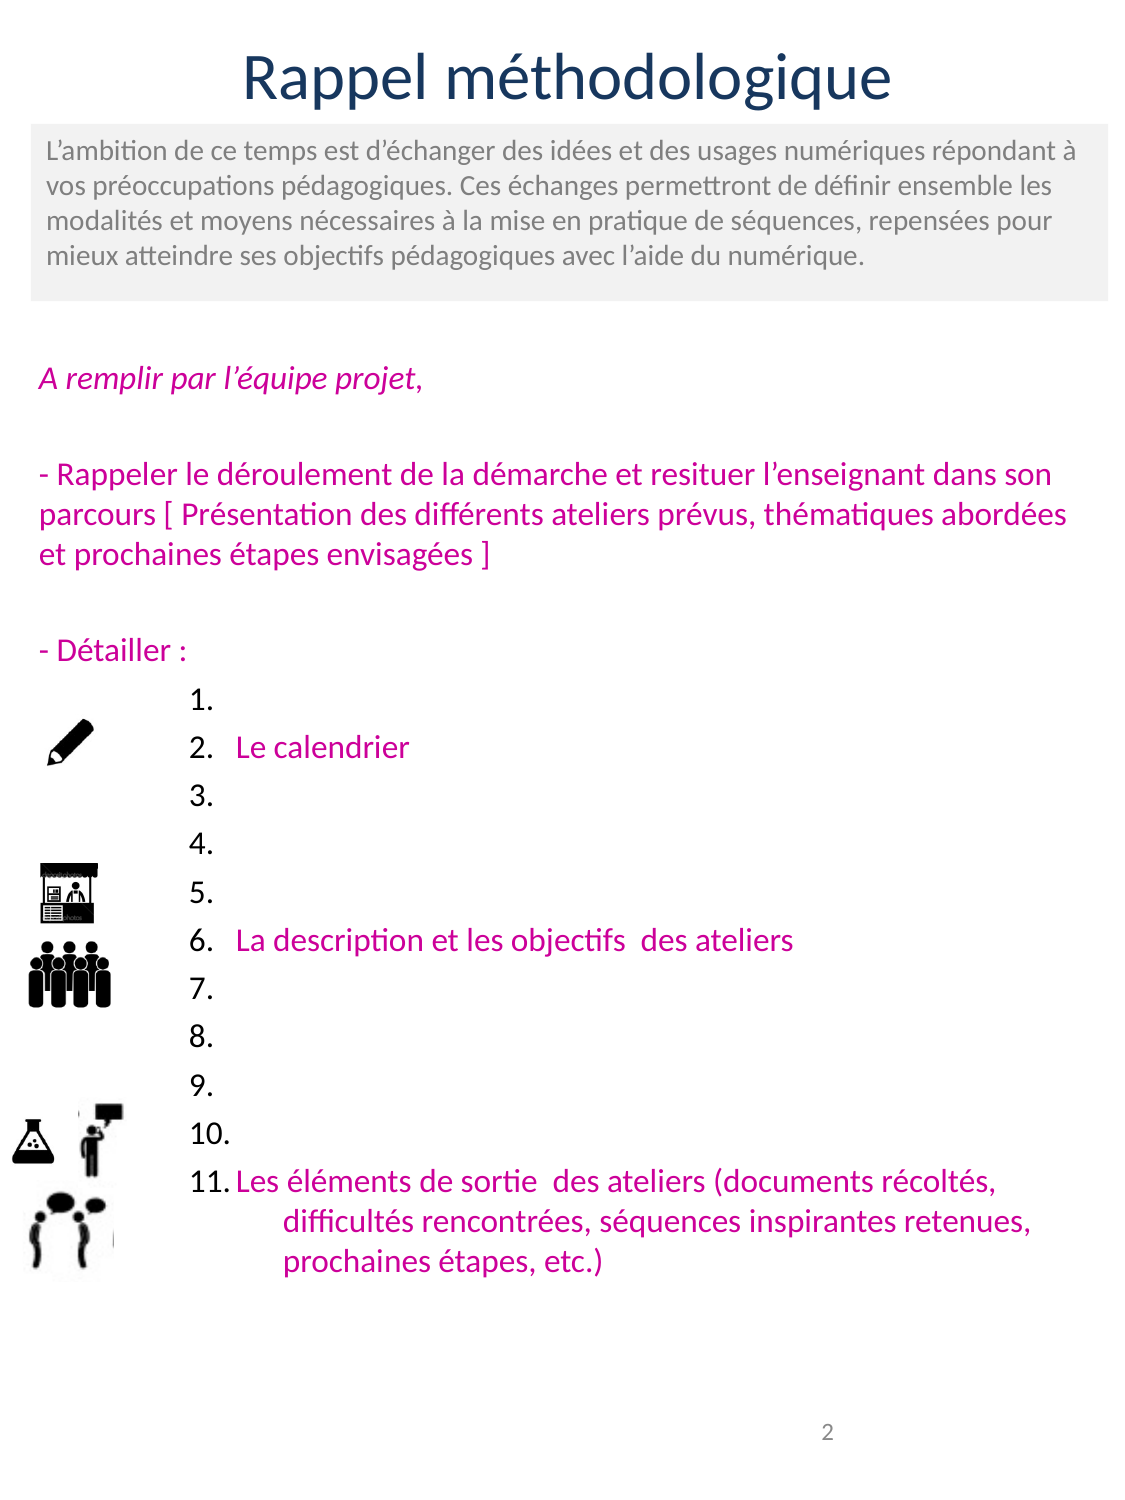

Rappel méthodologique
L’ambition de ce temps est d’échanger des idées et des usages numériques répondant à vos préoccupations pédagogiques. Ces échanges permettront de définir ensemble les modalités et moyens nécessaires à la mise en pratique de séquences, repensées pour mieux atteindre ses objectifs pédagogiques avec l’aide du numérique.
# A remplir par l’équipe projet,
- Rappeler le déroulement de la démarche et resituer l’enseignant dans son parcours [ Présentation des différents ateliers prévus, thématiques abordées et prochaines étapes envisagées ]
- Détailler :
Le calendrier
La description et les objectifs des ateliers
Les éléments de sortie des ateliers (documents récoltés, difficultés rencontrées, séquences inspirantes retenues, prochaines étapes, etc.)